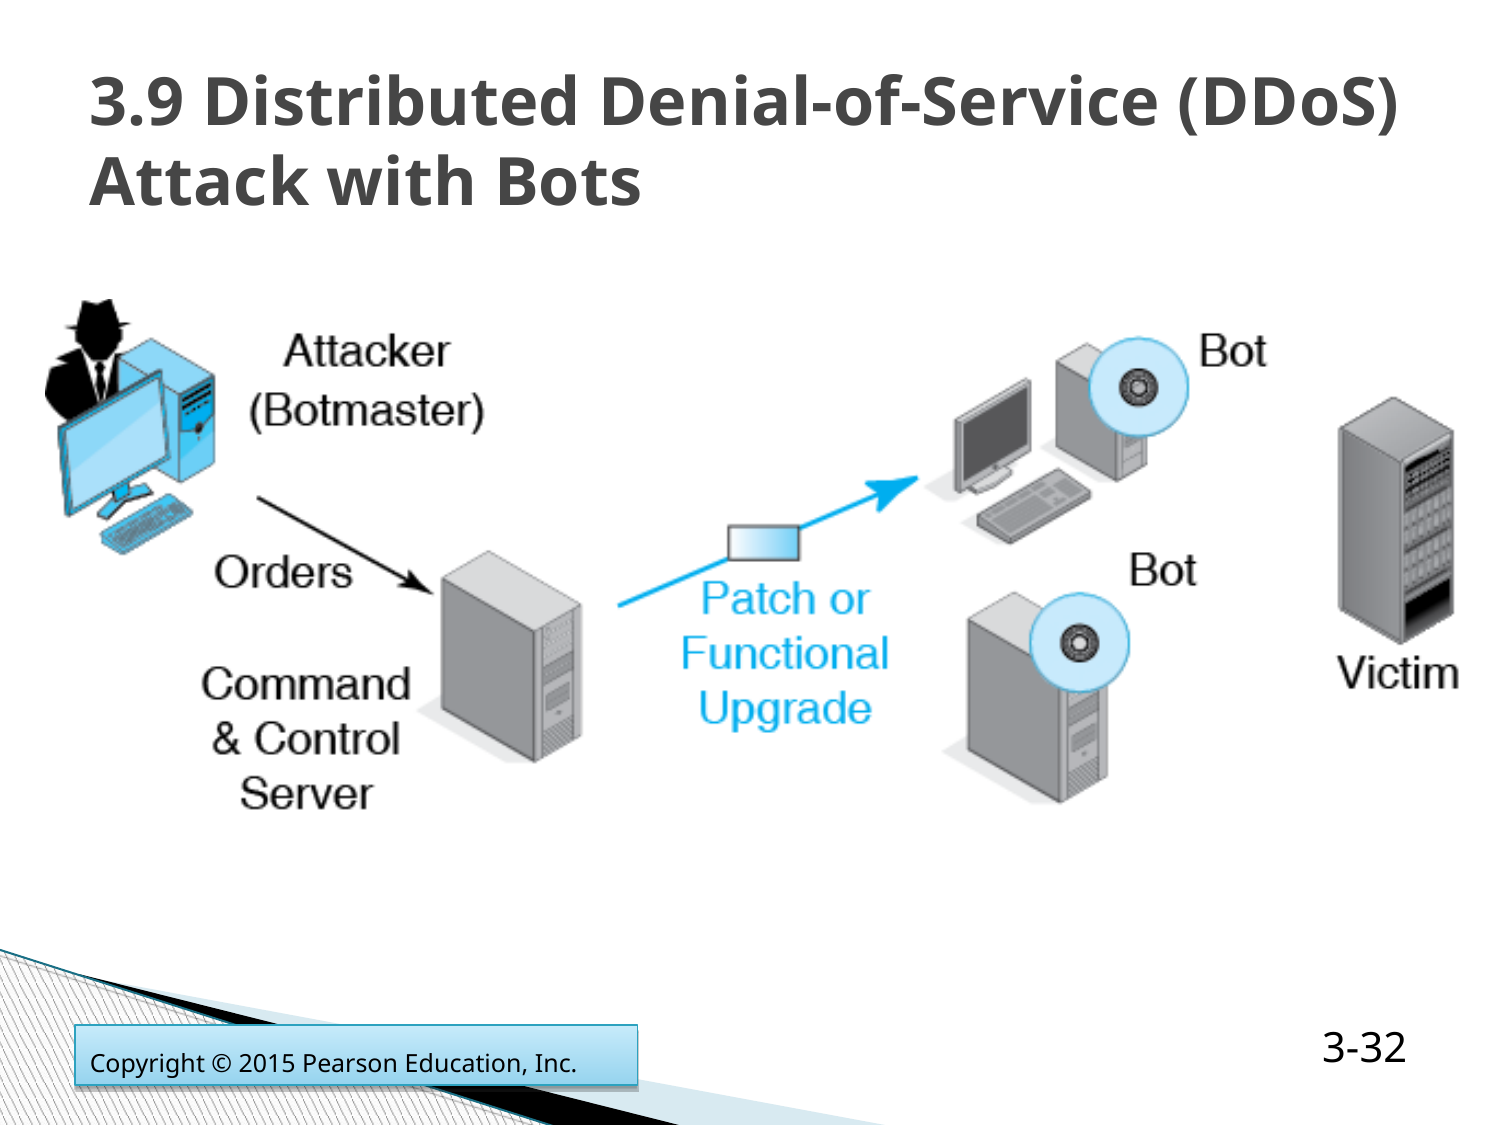

# 3.9 Distributed Denial-of-Service (DDoS) Attack with Bots
Copyright © 2015 Pearson Education, Inc.